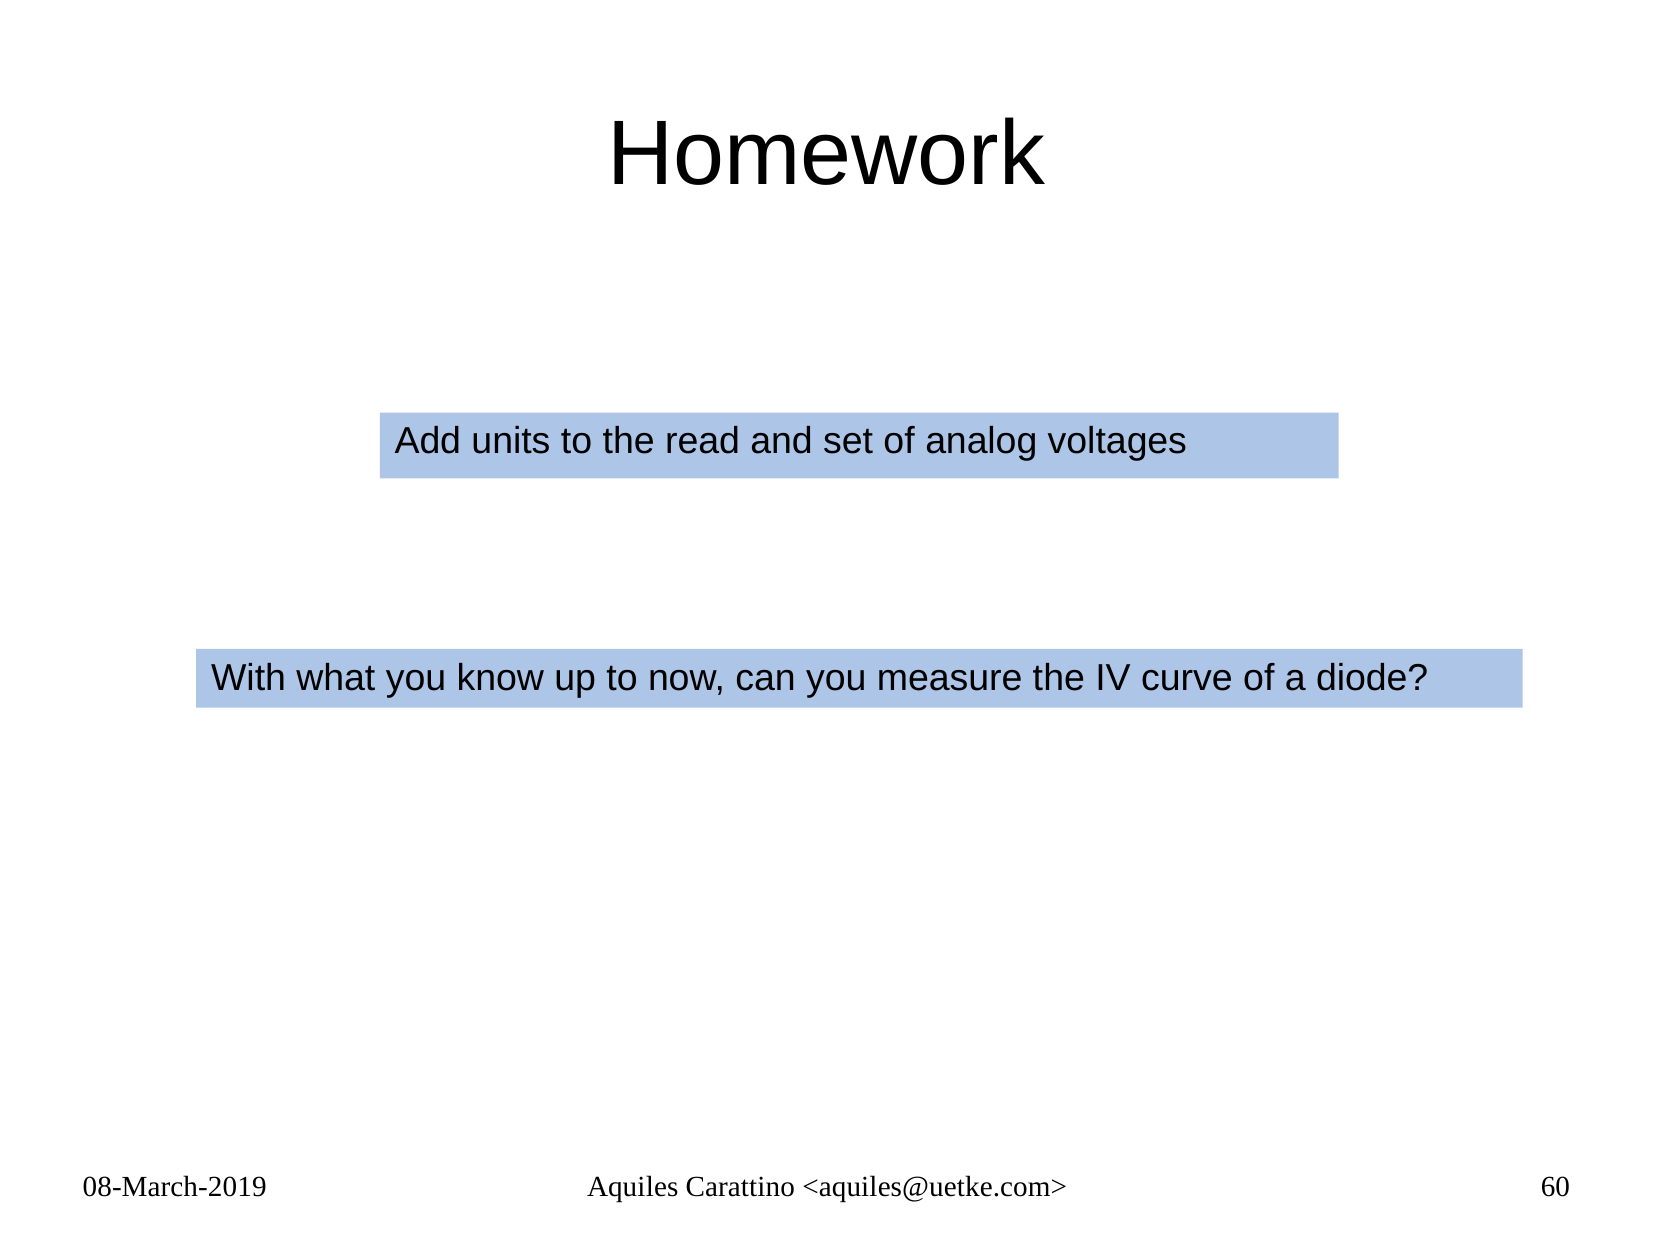

# Homework
Add units to the read and set of analog voltages
With what you know up to now, can you measure the IV curve of a diode?
08-March-2019
Aquiles Carattino <aquiles@uetke.com>
60